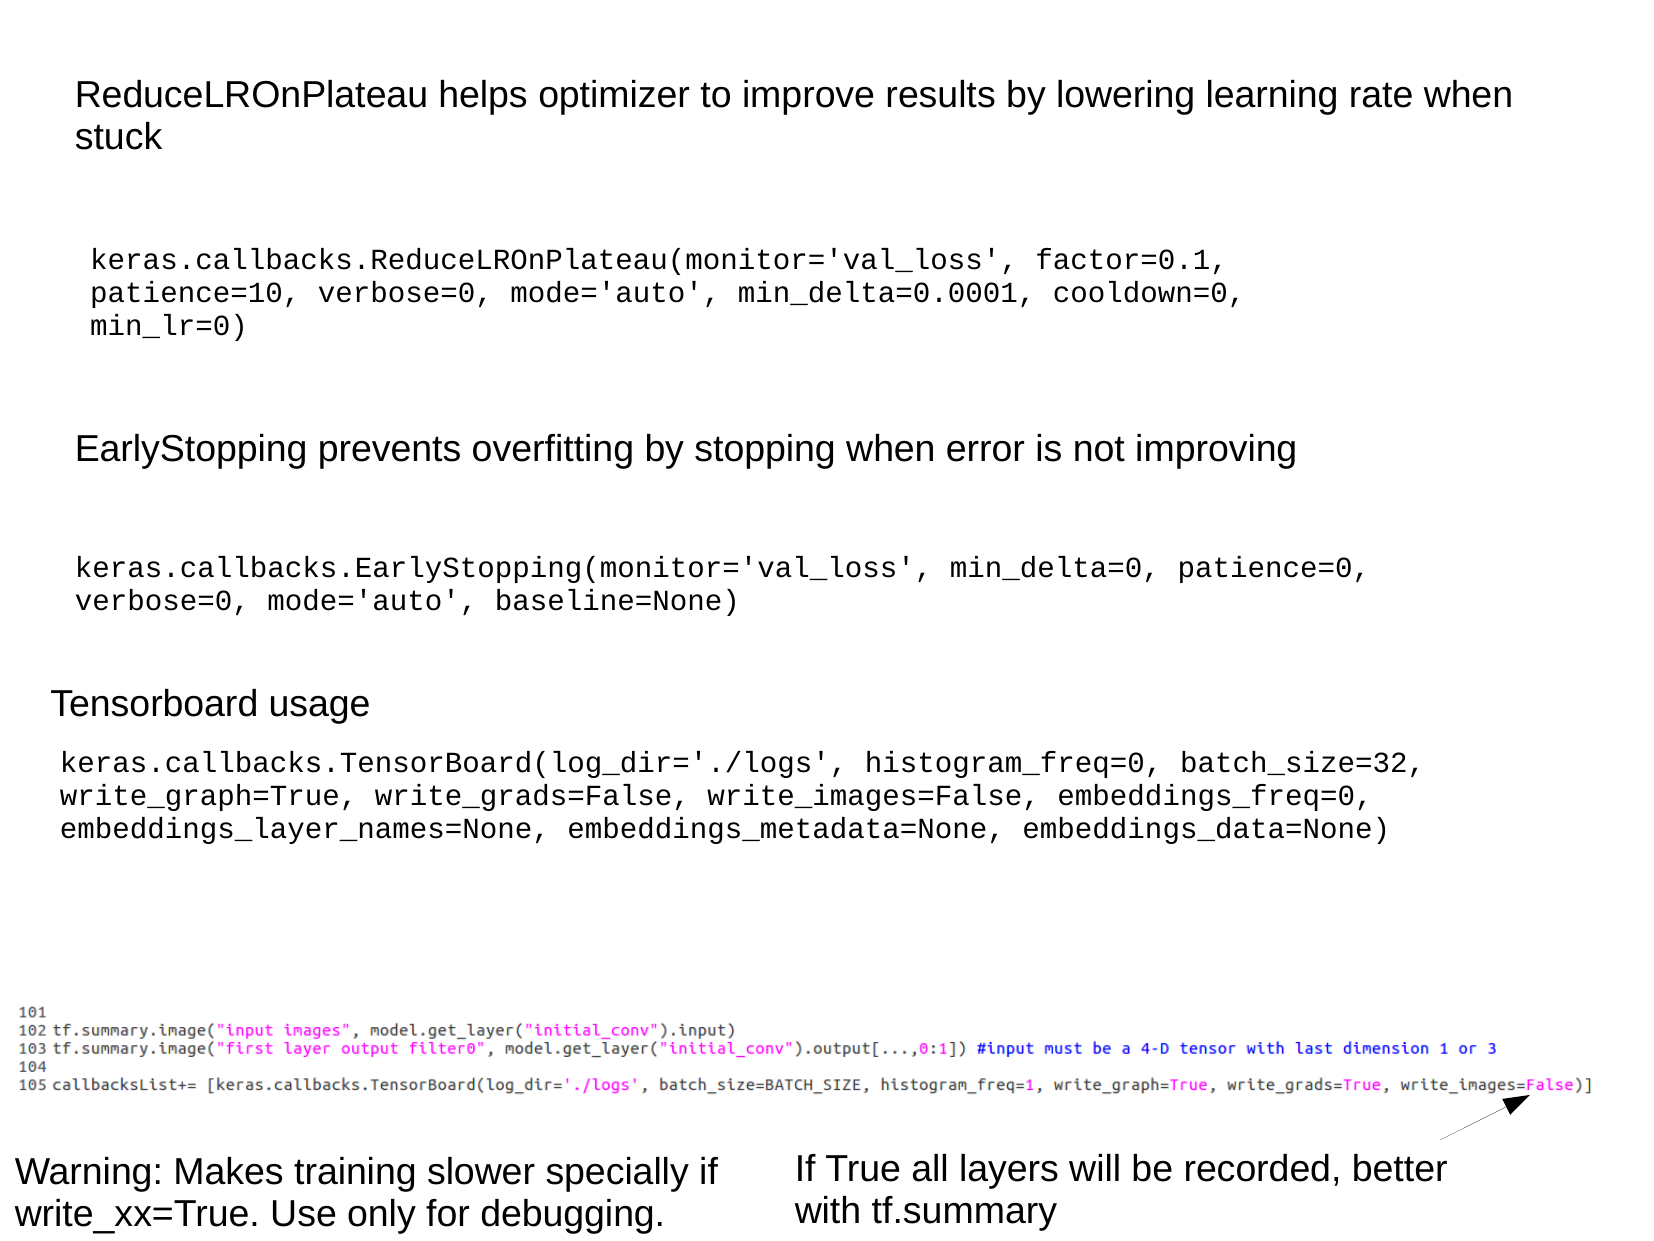

ReduceLROnPlateau helps optimizer to improve results by lowering learning rate when stuck
keras.callbacks.ReduceLROnPlateau(monitor='val_loss', factor=0.1, patience=10, verbose=0, mode='auto', min_delta=0.0001, cooldown=0, min_lr=0)
EarlyStopping prevents overfitting by stopping when error is not improving
keras.callbacks.EarlyStopping(monitor='val_loss', min_delta=0, patience=0, verbose=0, mode='auto', baseline=None)
Tensorboard usage
keras.callbacks.TensorBoard(log_dir='./logs', histogram_freq=0, batch_size=32, write_graph=True, write_grads=False, write_images=False, embeddings_freq=0, embeddings_layer_names=None, embeddings_metadata=None, embeddings_data=None)
If True all layers will be recorded, better with tf.summary
Warning: Makes training slower specially if write_xx=True. Use only for debugging.